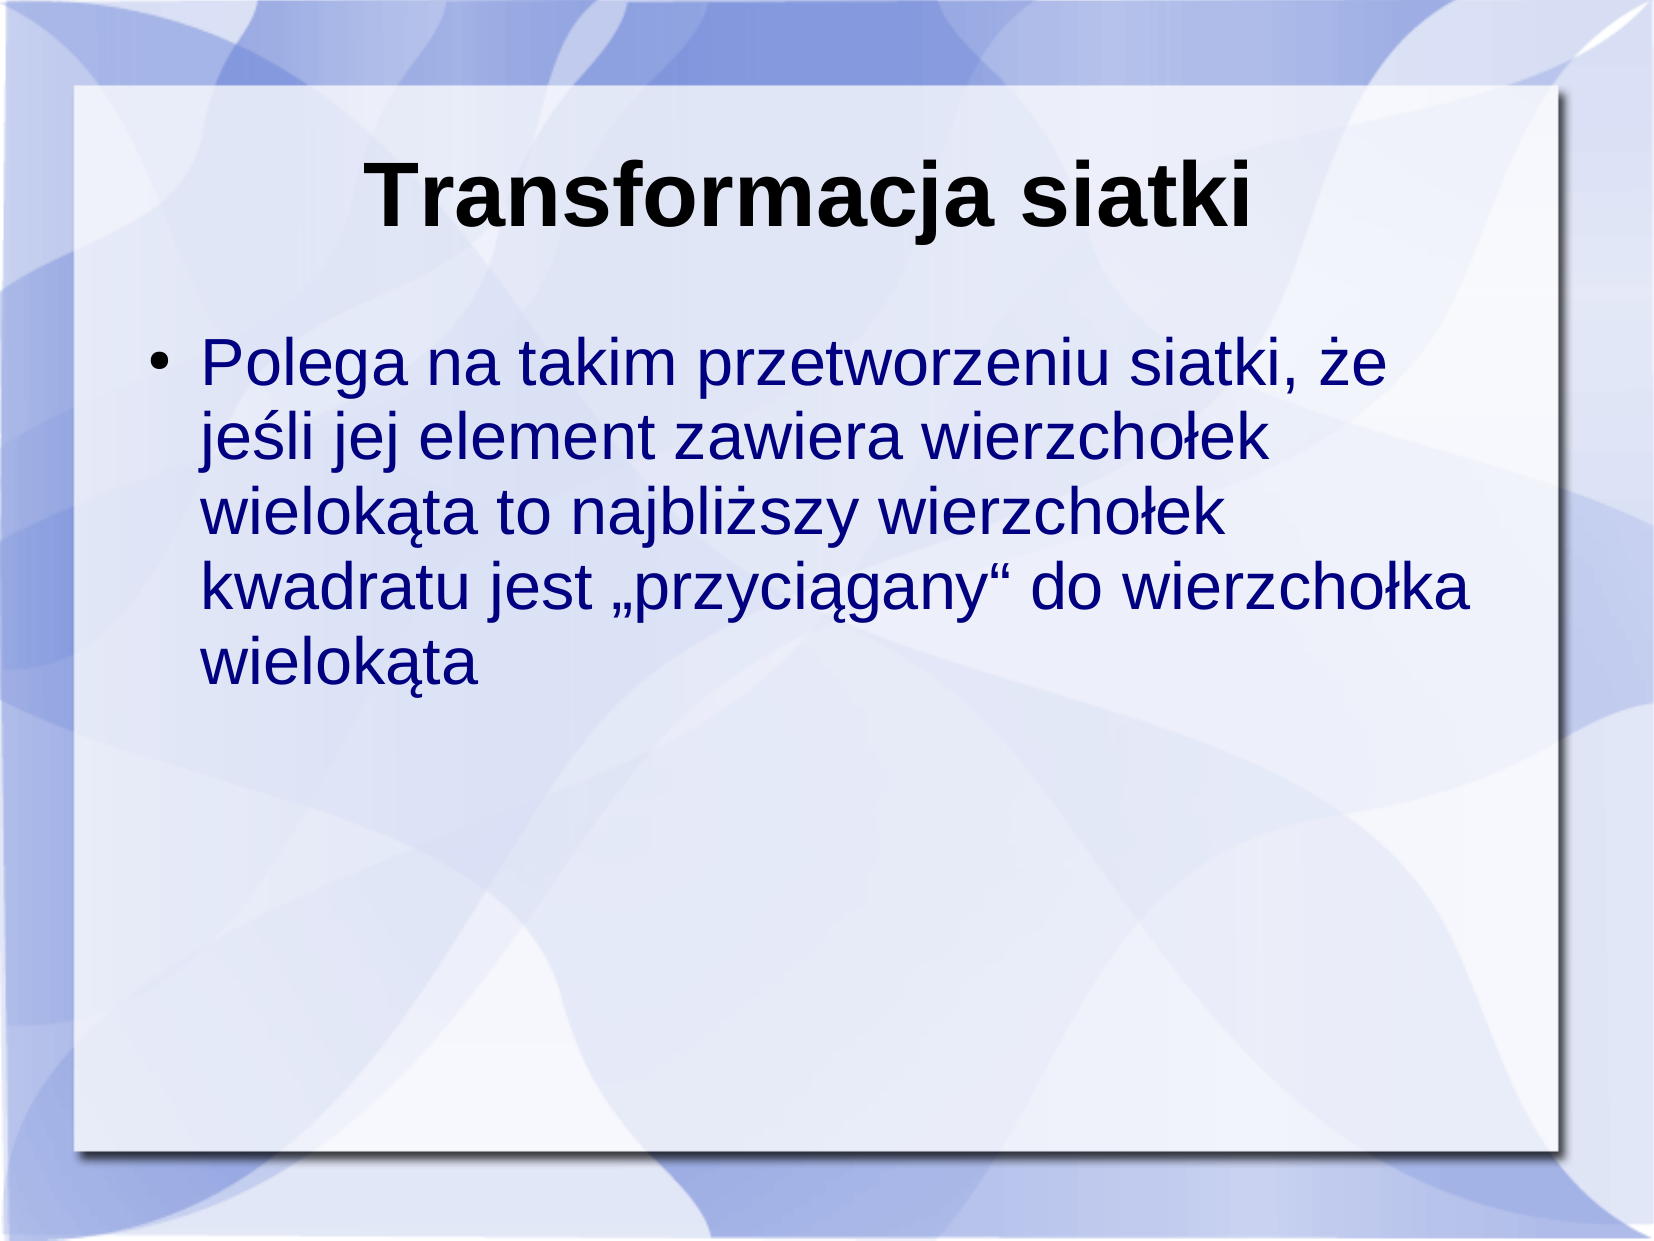

# Transformacja siatki
Polega na takim przetworzeniu siatki, że jeśli jej element zawiera wierzchołek wielokąta to najbliższy wierzchołek kwadratu jest „przyciągany“ do wierzchołka wielokąta